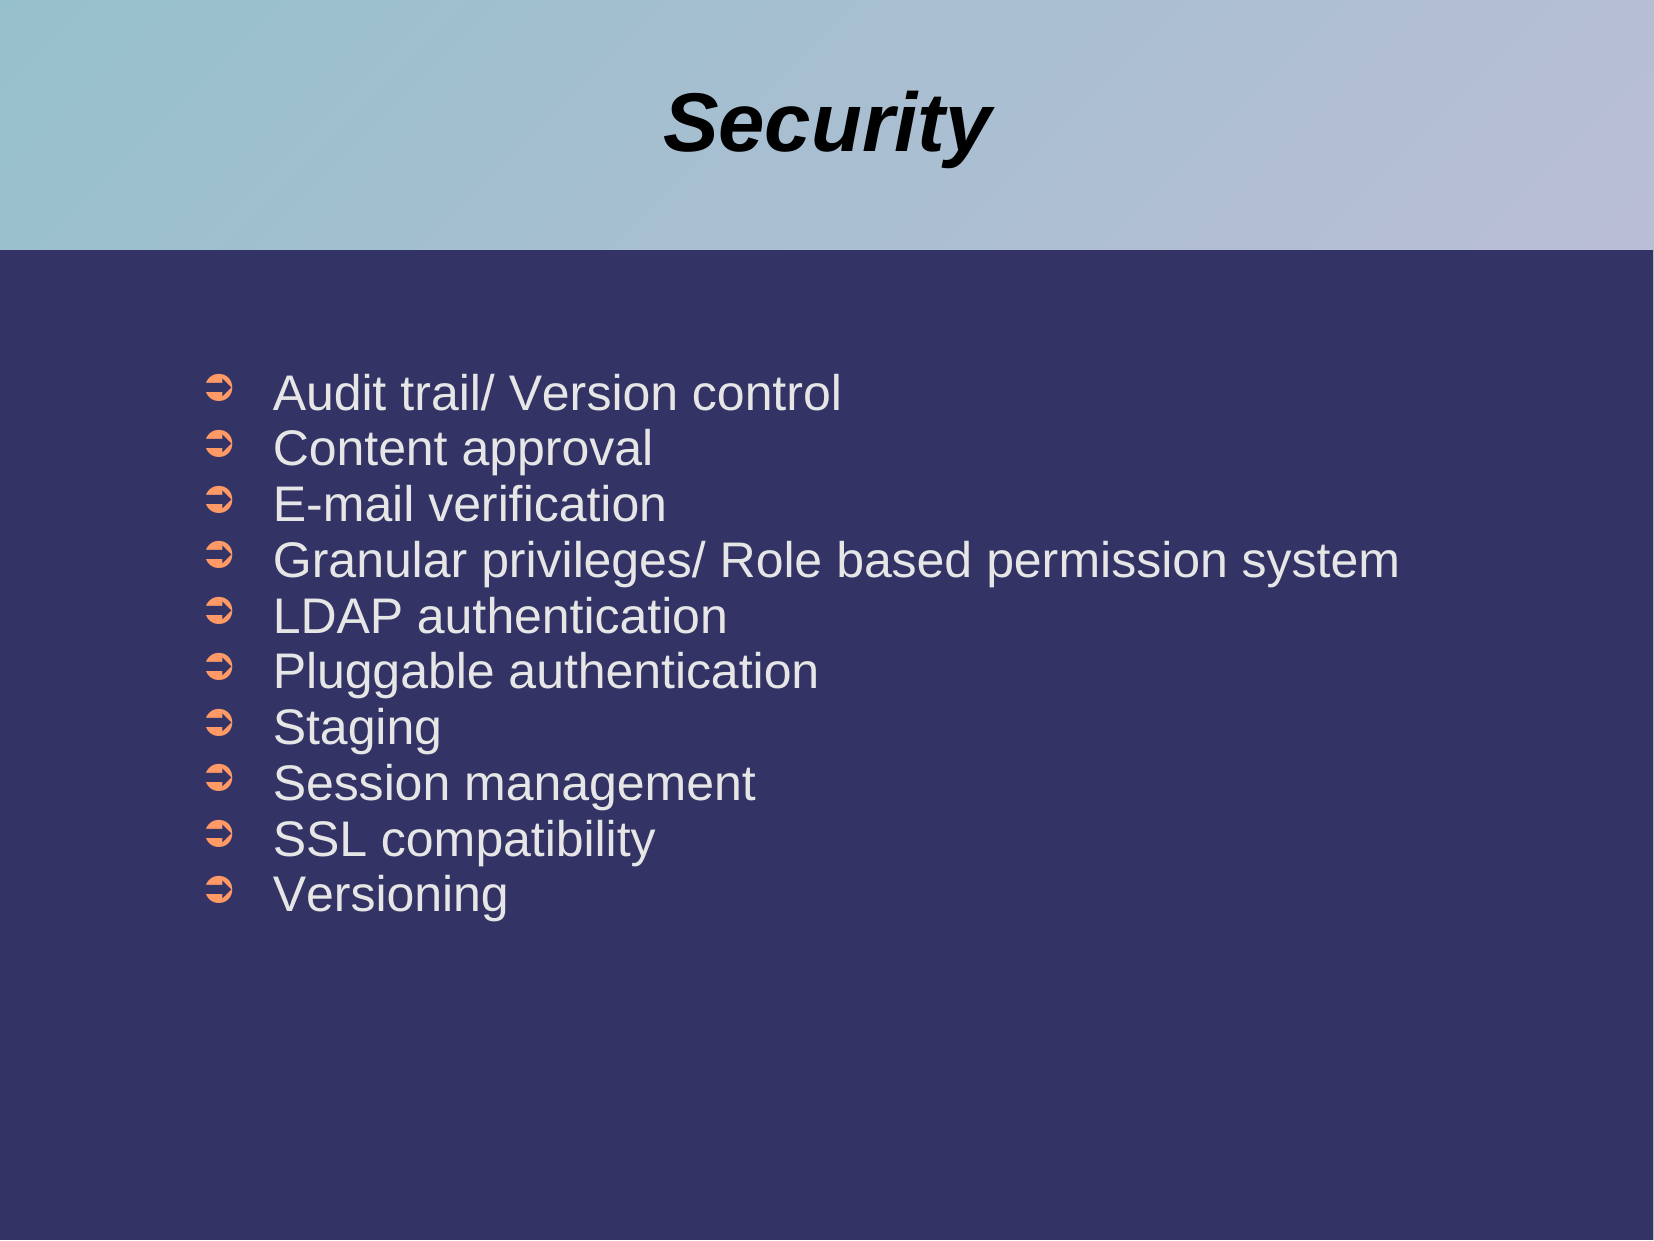

# Security
Audit trail/ Version control
Content approval
E-mail verification
Granular privileges/ Role based permission system
LDAP authentication
Pluggable authentication
Staging
Session management
SSL compatibility
Versioning